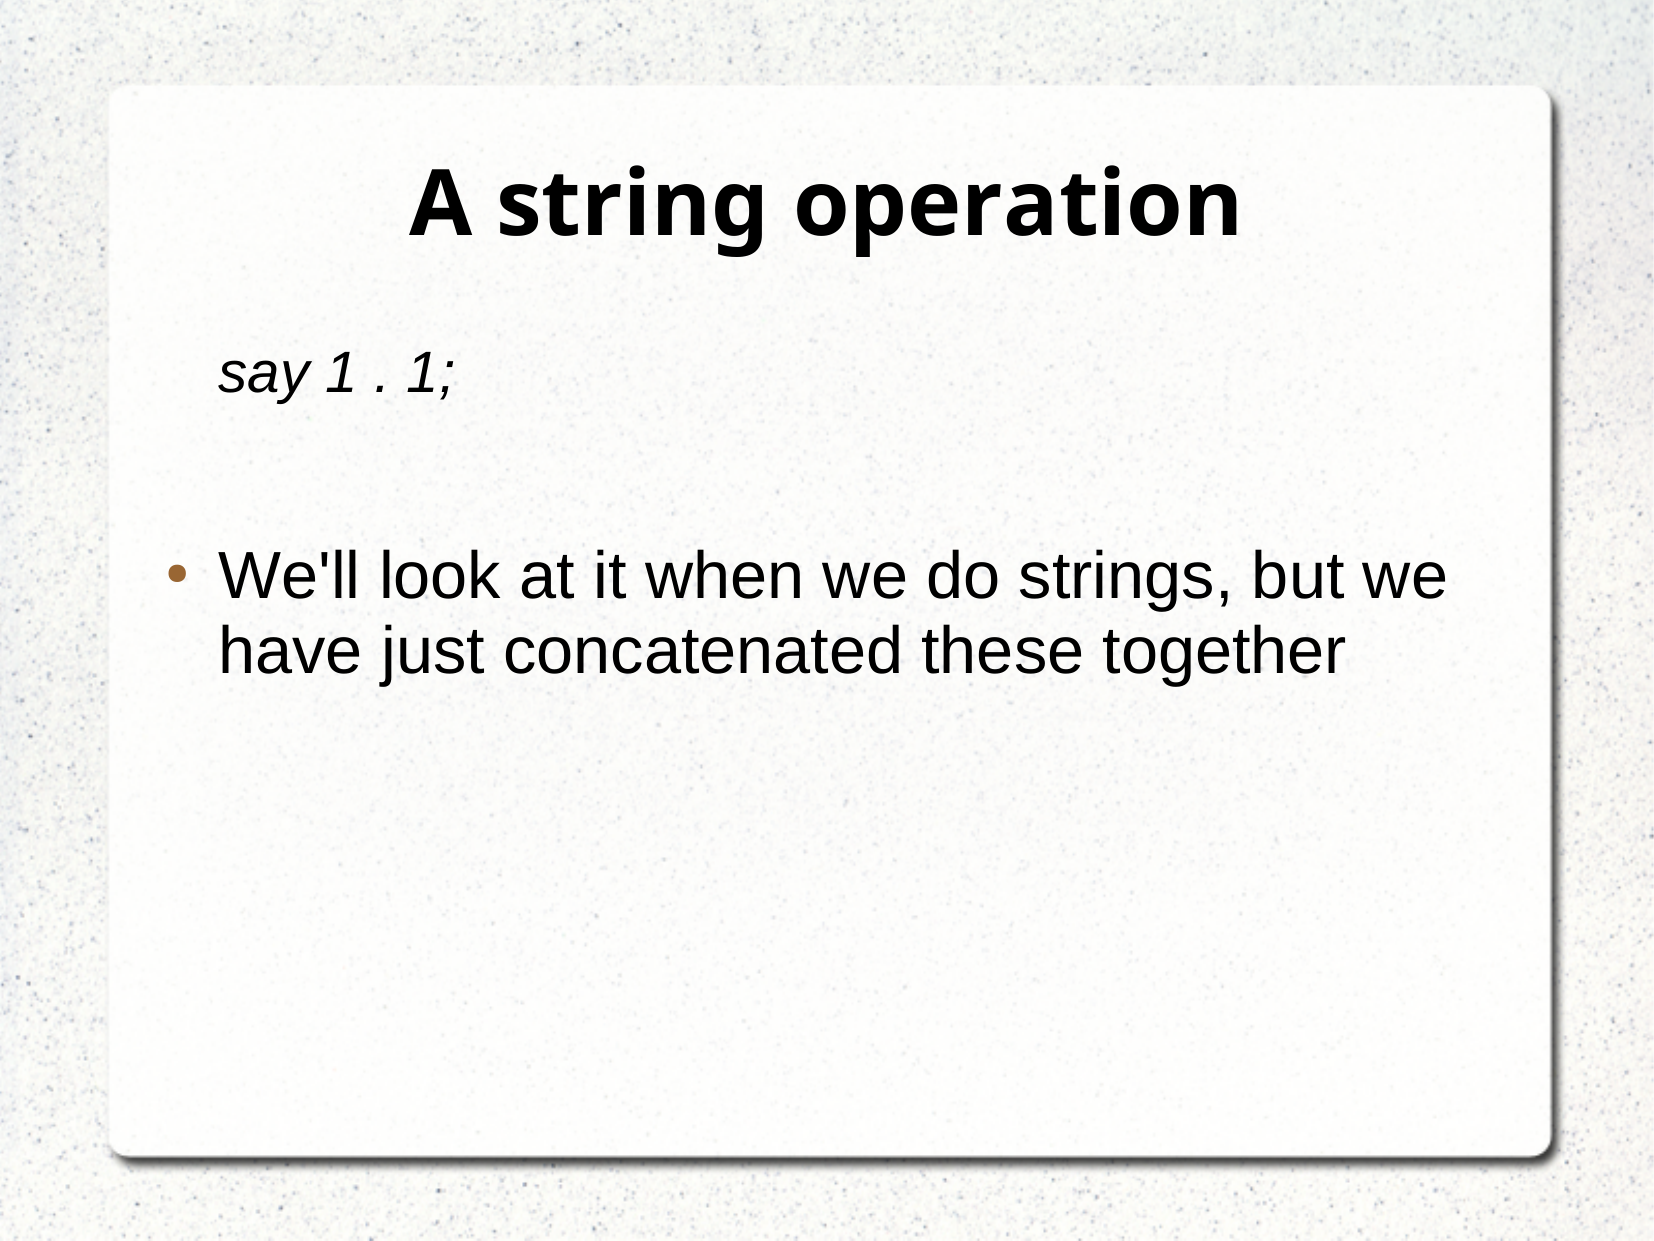

# A string operation
say 1 . 1;
We'll look at it when we do strings, but we have just concatenated these together